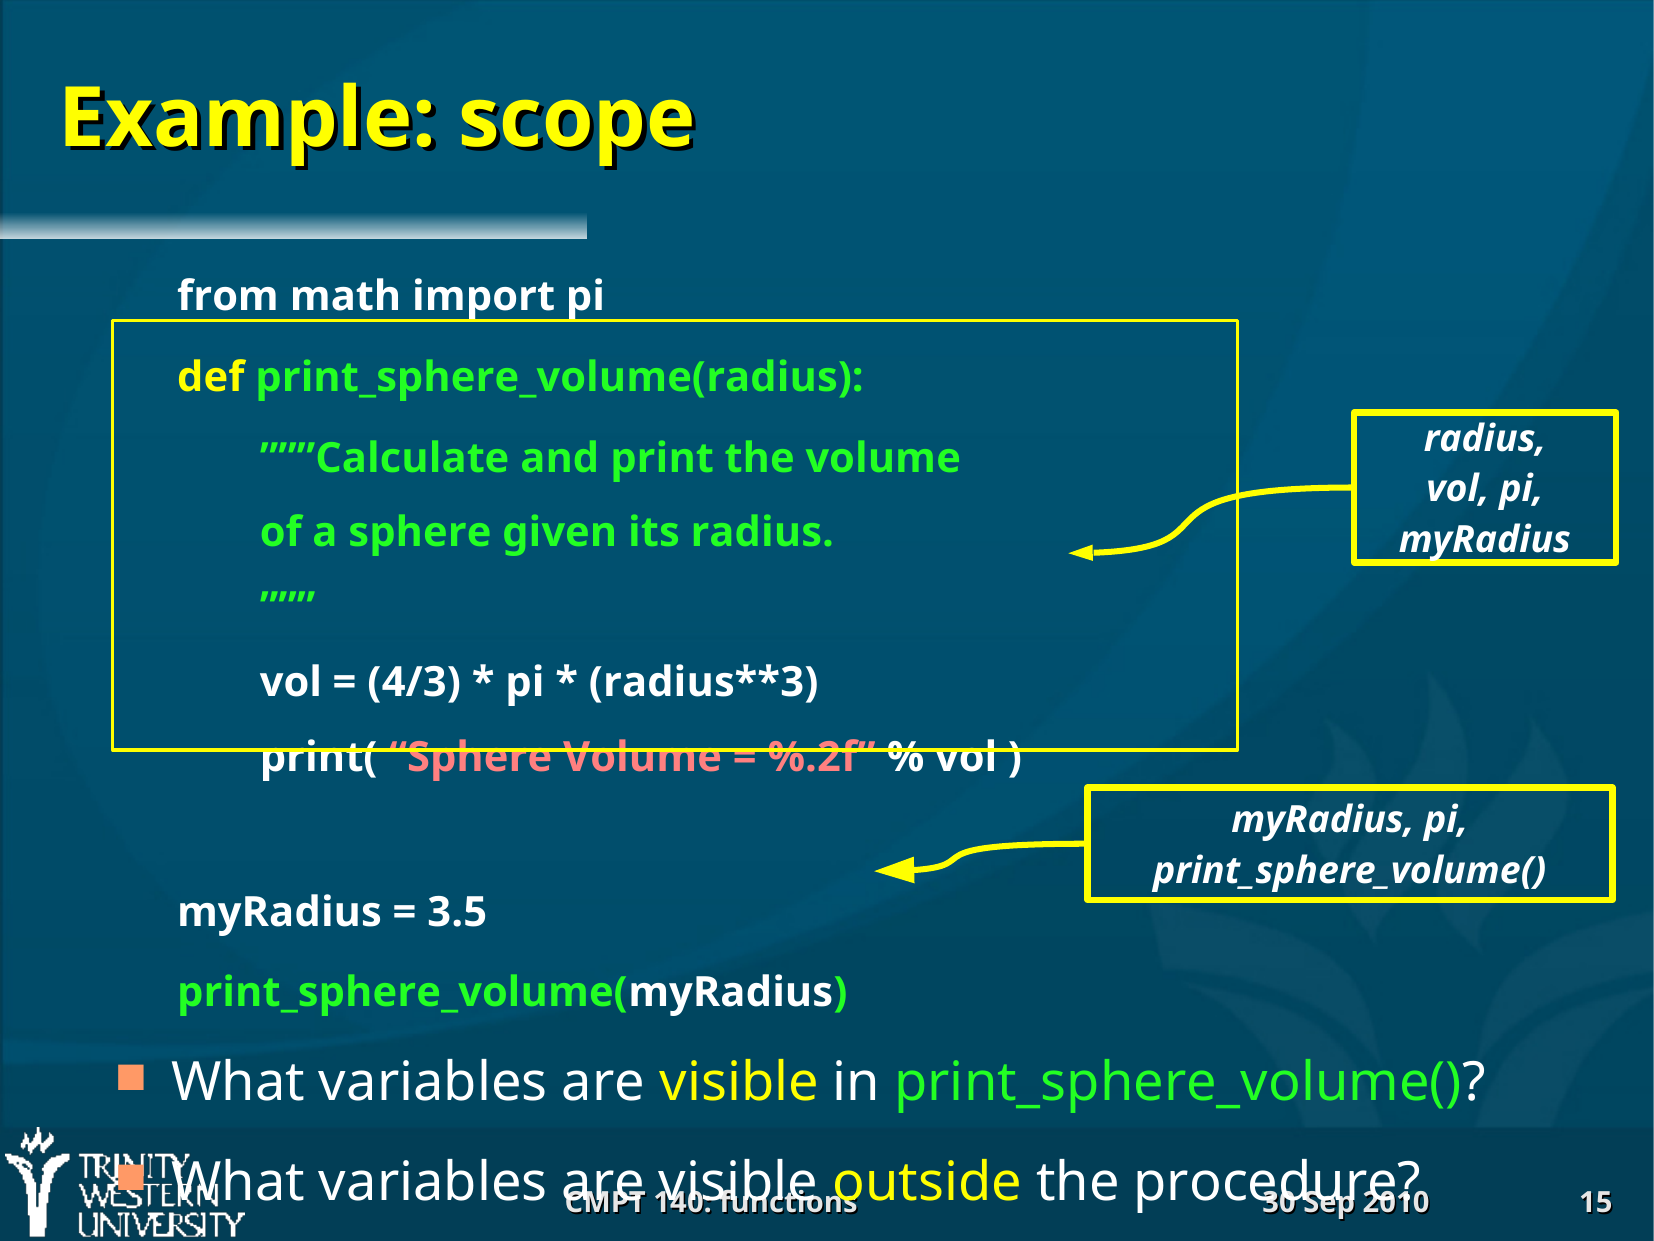

# Example: scope
from math import pi
def print_sphere_volume(radius):
”””Calculate and print the volume
of a sphere given its radius.
”””
vol = (4/3) * pi * (radius**3)
print( “Sphere Volume = %.2f” % vol )
myRadius = 3.5
print_sphere_volume(myRadius)
What variables are visible in print_sphere_volume()?
What variables are visible outside the procedure?
radius,
vol, pi,
myRadius
myRadius, pi,
print_sphere_volume()
CMPT 140: functions
30 Sep 2010
15